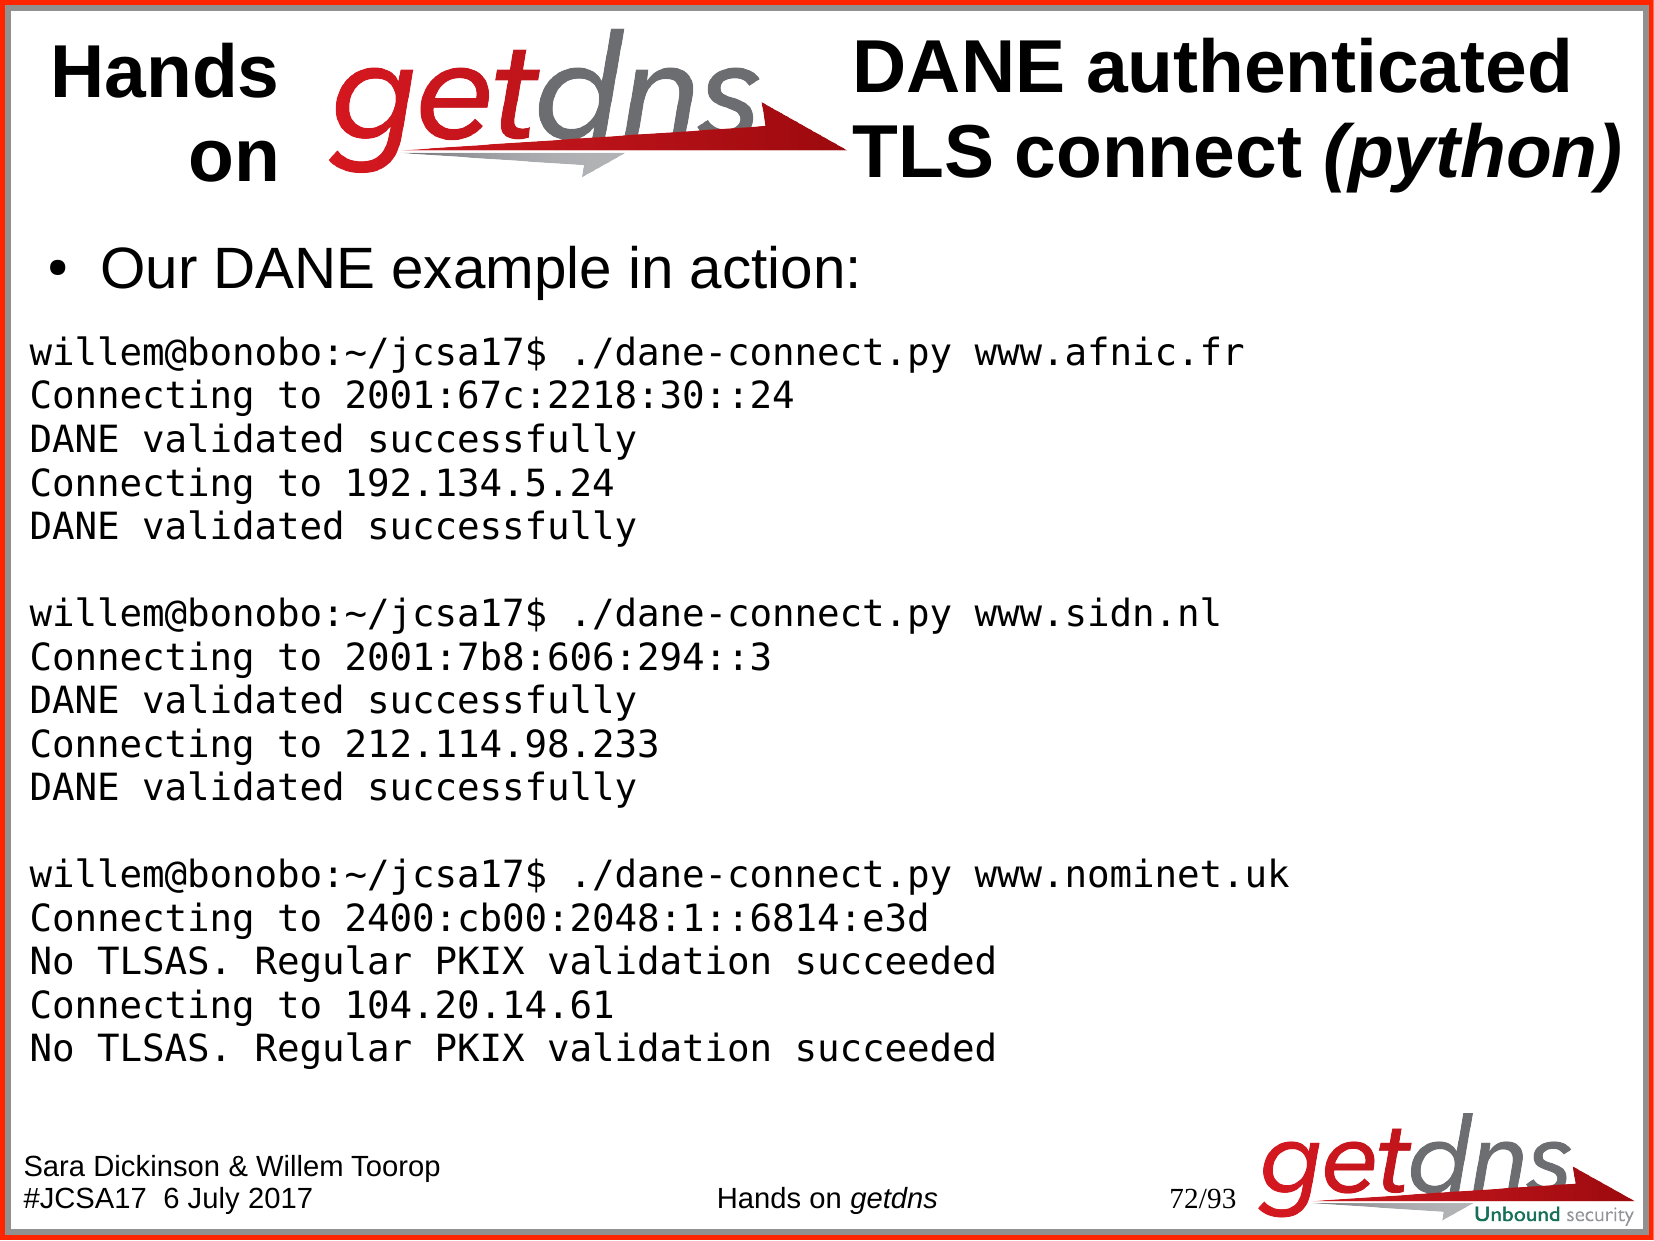

Hands on
DANE authenticated
TLS connect (python)
# Our DANE example in action:
willem@bonobo:~/jcsa17$ ./dane-connect.py www.afnic.fr
Connecting to 2001:67c:2218:30::24
DANE validated successfully
Connecting to 192.134.5.24
DANE validated successfully
willem@bonobo:~/jcsa17$ ./dane-connect.py www.sidn.nl
Connecting to 2001:7b8:606:294::3
DANE validated successfully
Connecting to 212.114.98.233
DANE validated successfully
willem@bonobo:~/jcsa17$ ./dane-connect.py www.nominet.uk
Connecting to 2400:cb00:2048:1::6814:e3d
No TLSAS. Regular PKIX validation succeeded
Connecting to 104.20.14.61
No TLSAS. Regular PKIX validation succeeded
72